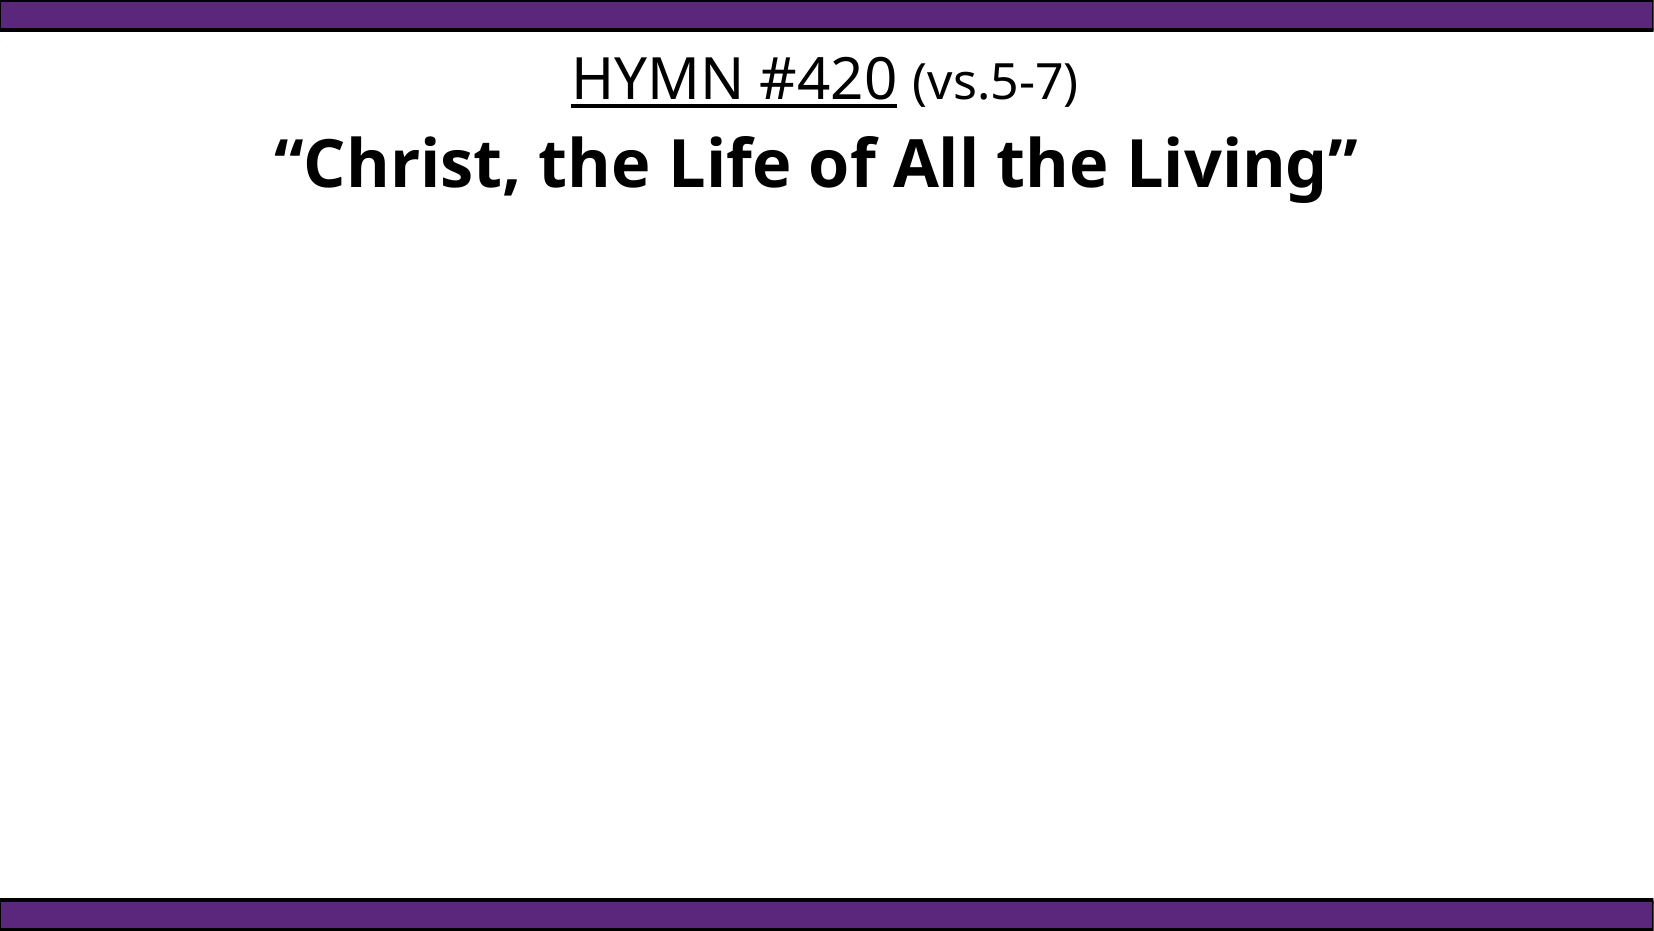

HYMN #420 (vs.5-7)
“Christ, the Life of All the Living”